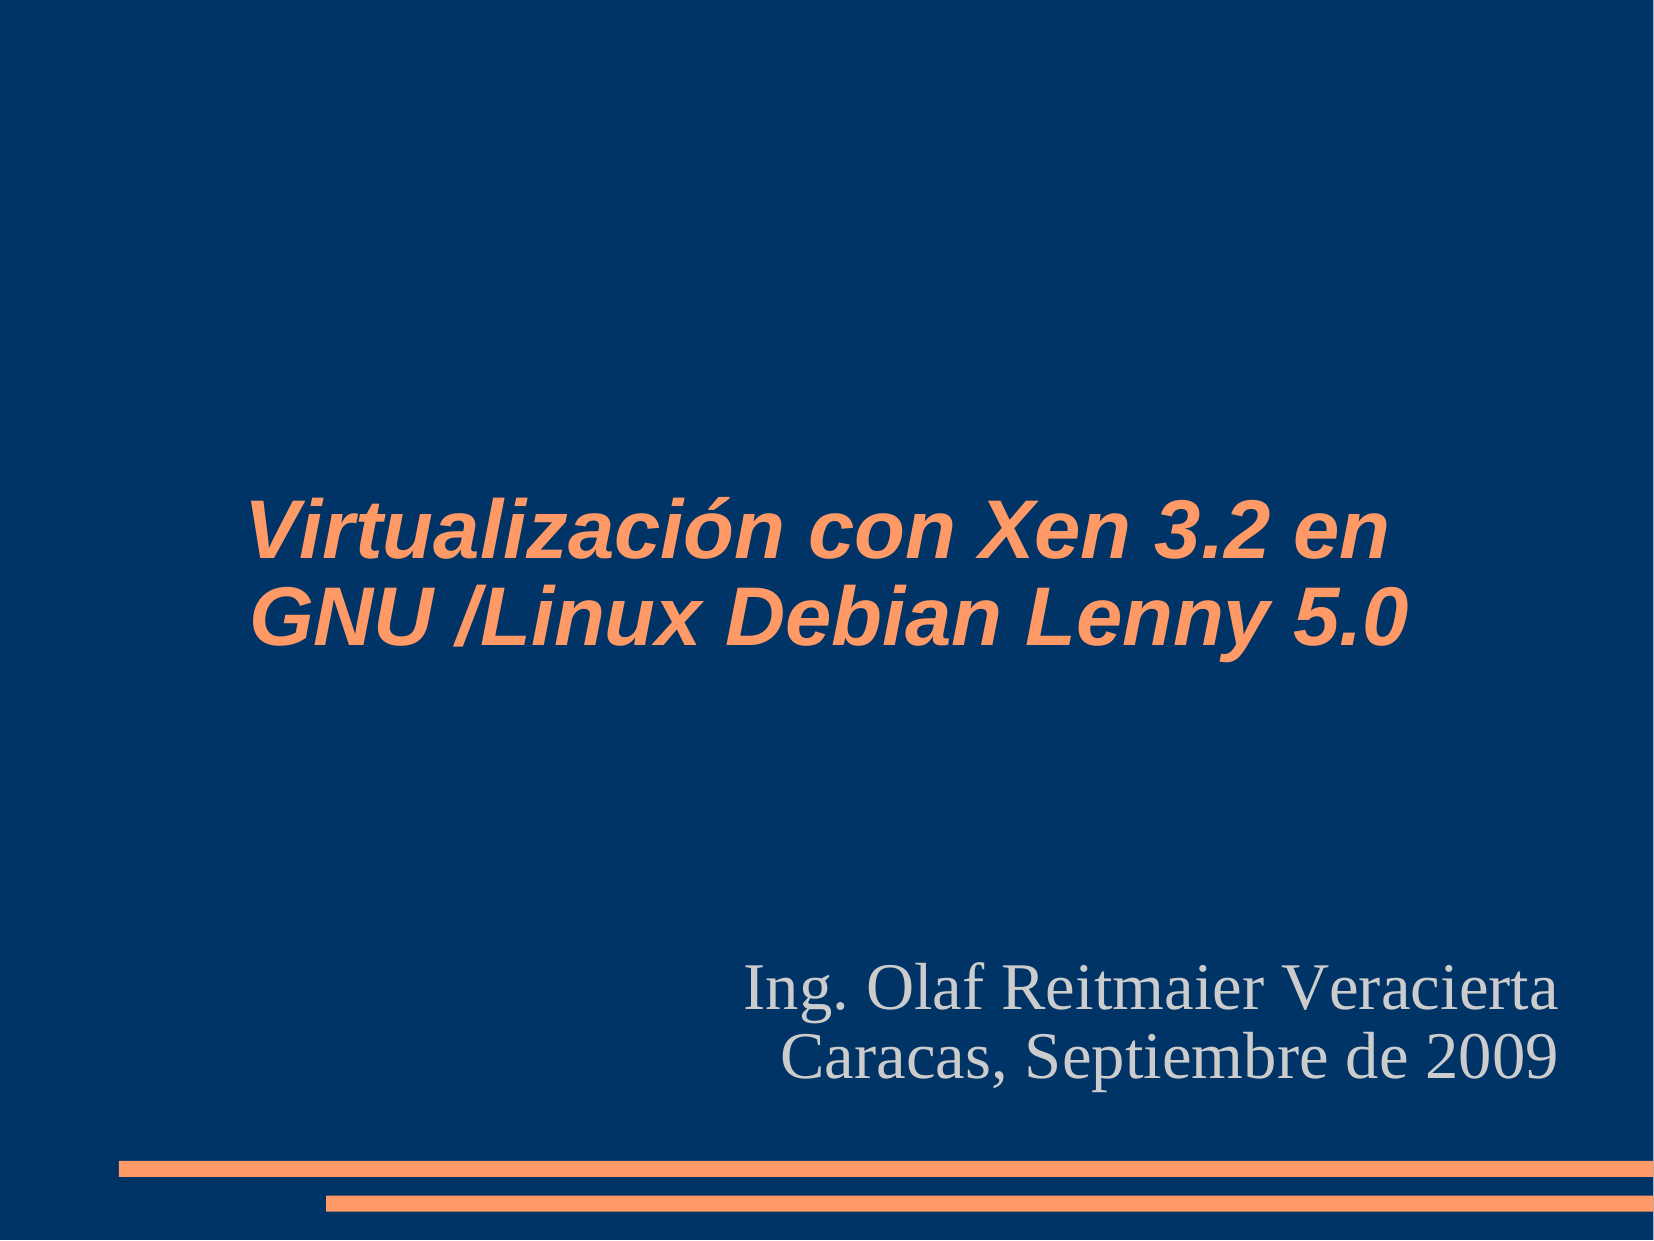

# Virtualización con Xen 3.2 en GNU /Linux Debian Lenny 5.0
Ing. Olaf Reitmaier Veracierta
Caracas, Septiembre de 2009